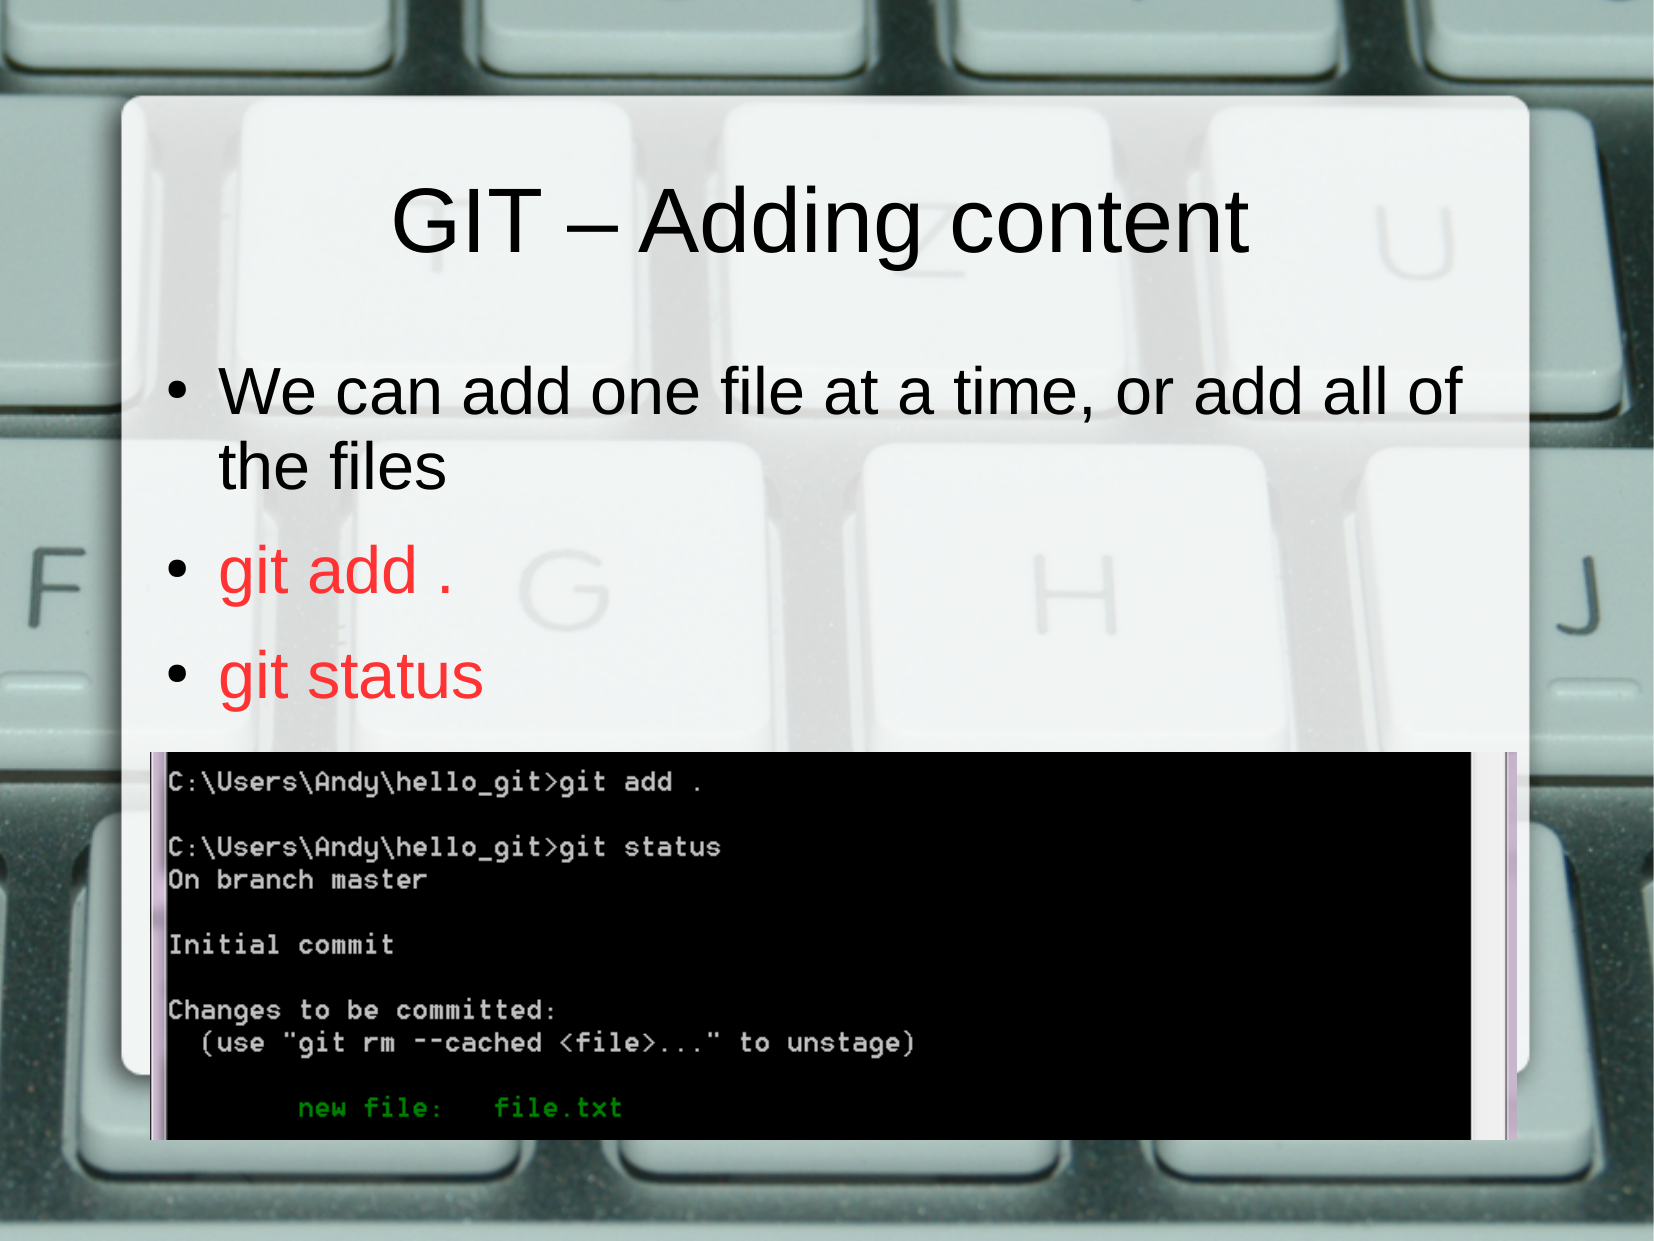

# GIT – Adding content
We can add one file at a time, or add all of the files
git add .
git status